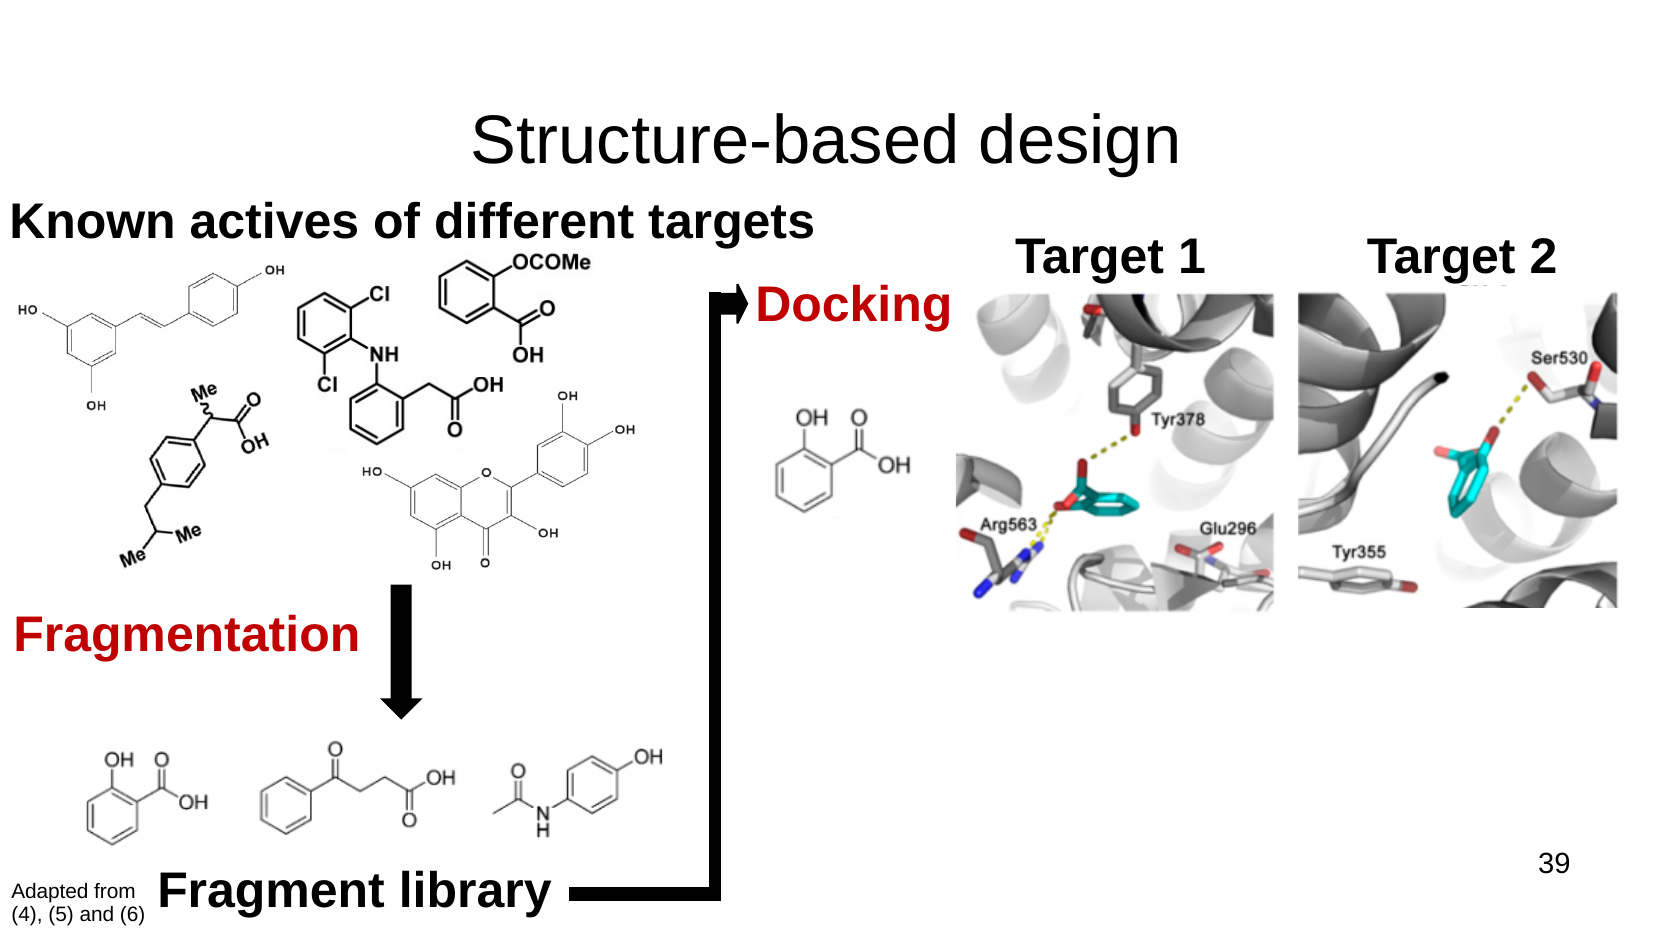

# Structure-based design
Known actives of different targets
Target 1
Target 2
Docking
Fragmentation
39
Fragment library
Adapted from (4), (5) and (6)